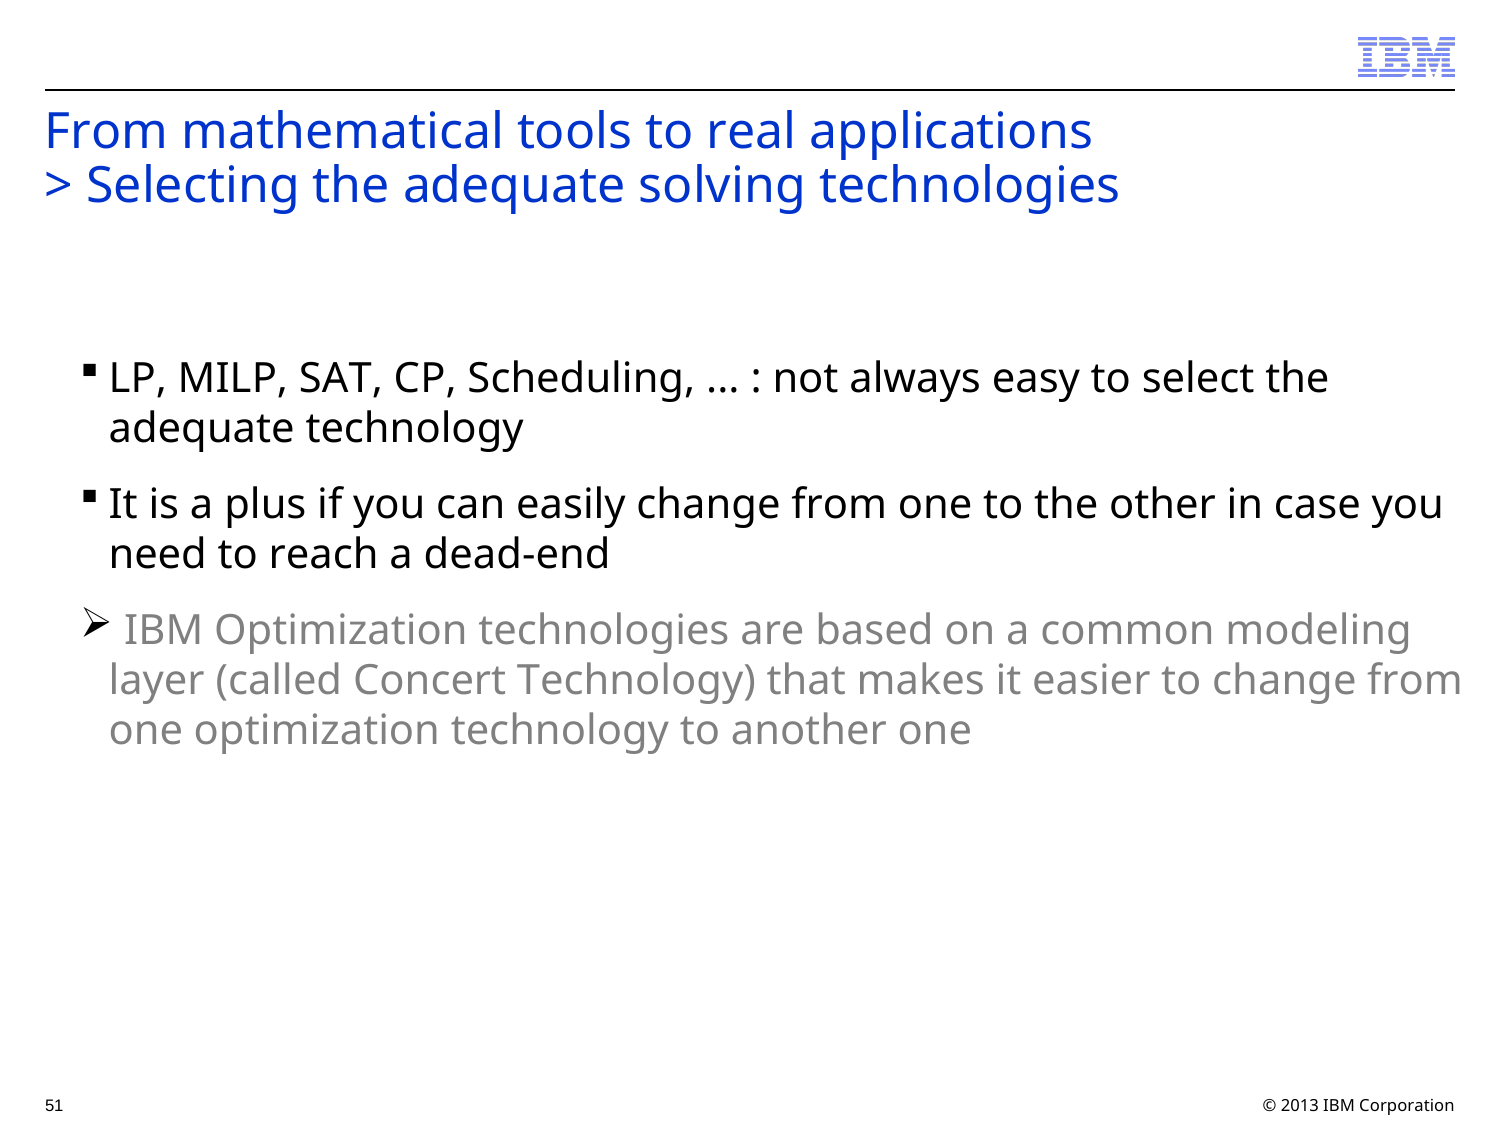

# From mathematical tools to real applications > Selecting the adequate solving technologies
LP, MILP, SAT, CP, Scheduling, ... : not always easy to select the adequate technology
It is a plus if you can easily change from one to the other in case you need to reach a dead-end
 IBM Optimization technologies are based on a common modeling layer (called Concert Technology) that makes it easier to change from one optimization technology to another one
51